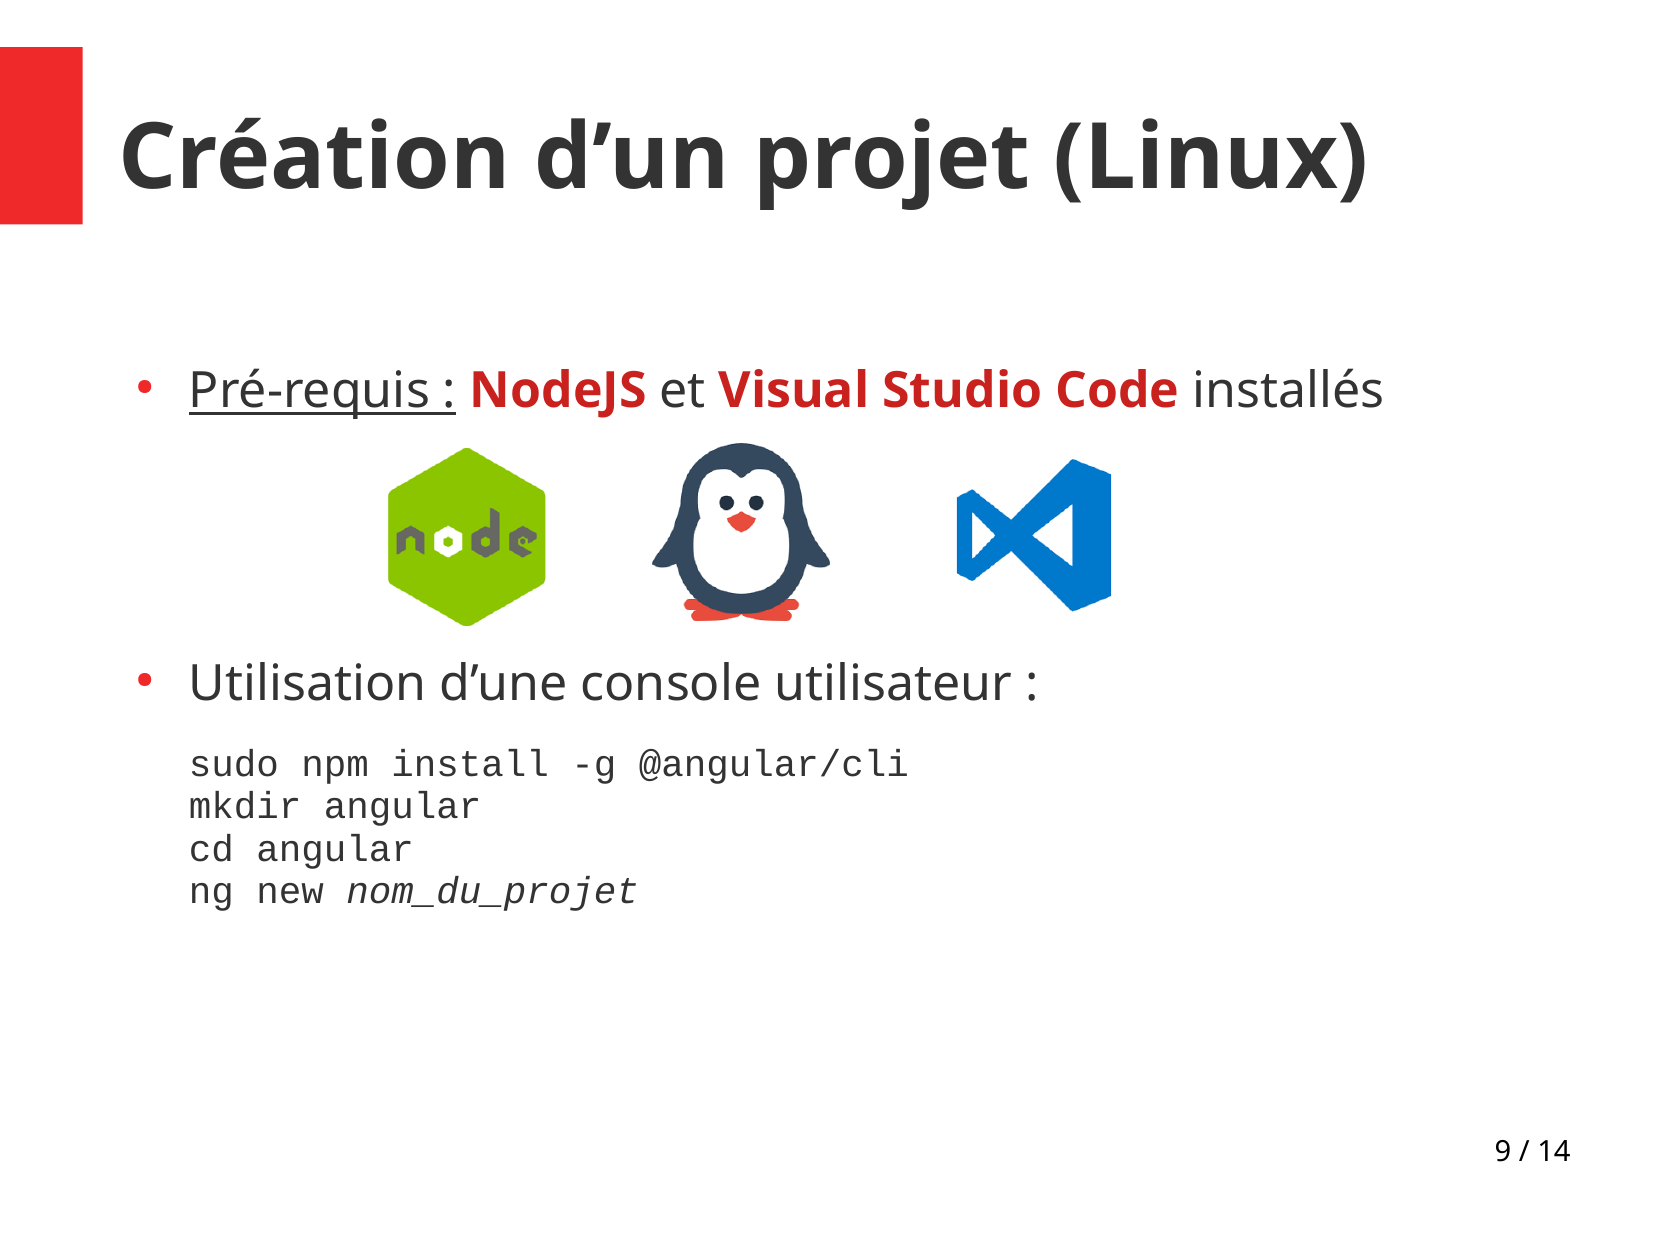

# Création d’un projet (Linux)
Pré-requis : NodeJS et Visual Studio Code installés
Utilisation d’une console utilisateur :
sudo npm install -g @angular/cli
mkdir angular
cd angular
ng new nom_du_projet
9